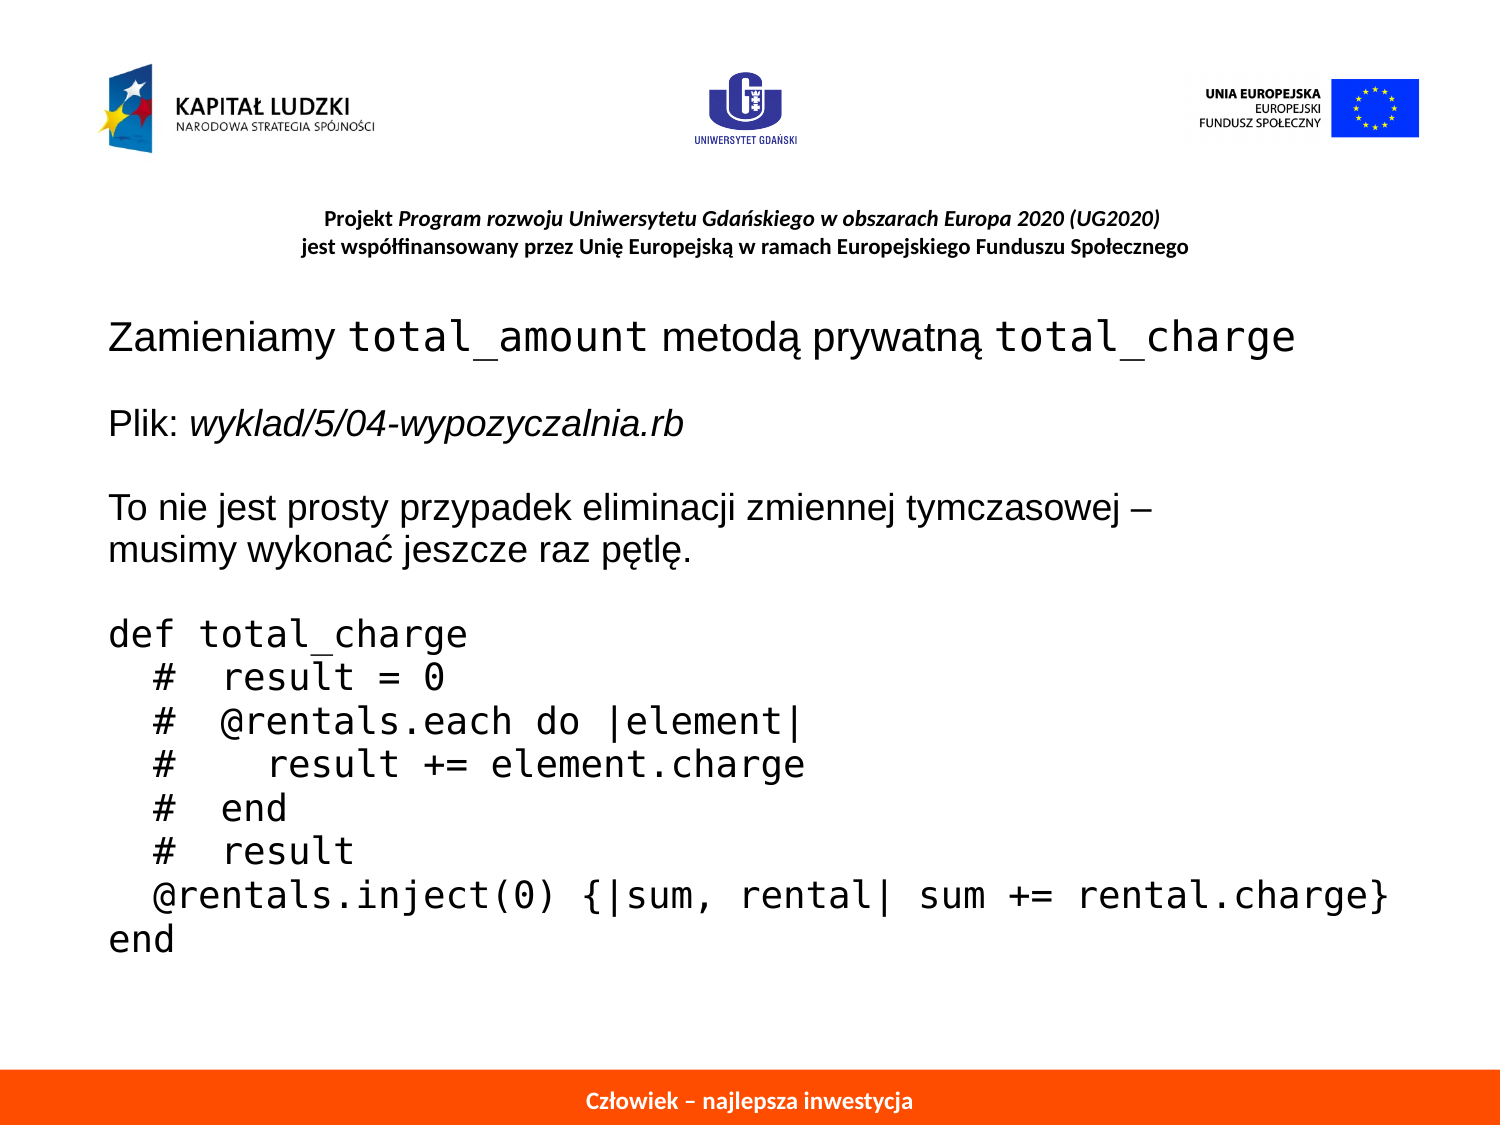

Projekt Program rozwoju Uniwersytetu Gdańskiego w obszarach Europa 2020 (UG2020)
jest współfinansowany przez Unię Europejską w ramach Europejskiego Funduszu Społecznego
Zamieniamy total_amount metodą prywatną total_charge
Plik: wyklad/5/04-wypozyczalnia.rb
To nie jest prosty przypadek eliminacji zmiennej tymczasowej –
musimy wykonać jeszcze raz pętlę.
def total_charge
 # result = 0
 # @rentals.each do |element|
 # result += element.charge
 # end
 # result
 @rentals.inject(0) {|sum, rental| sum += rental.charge}
end
Człowiek – najlepsza inwestycja